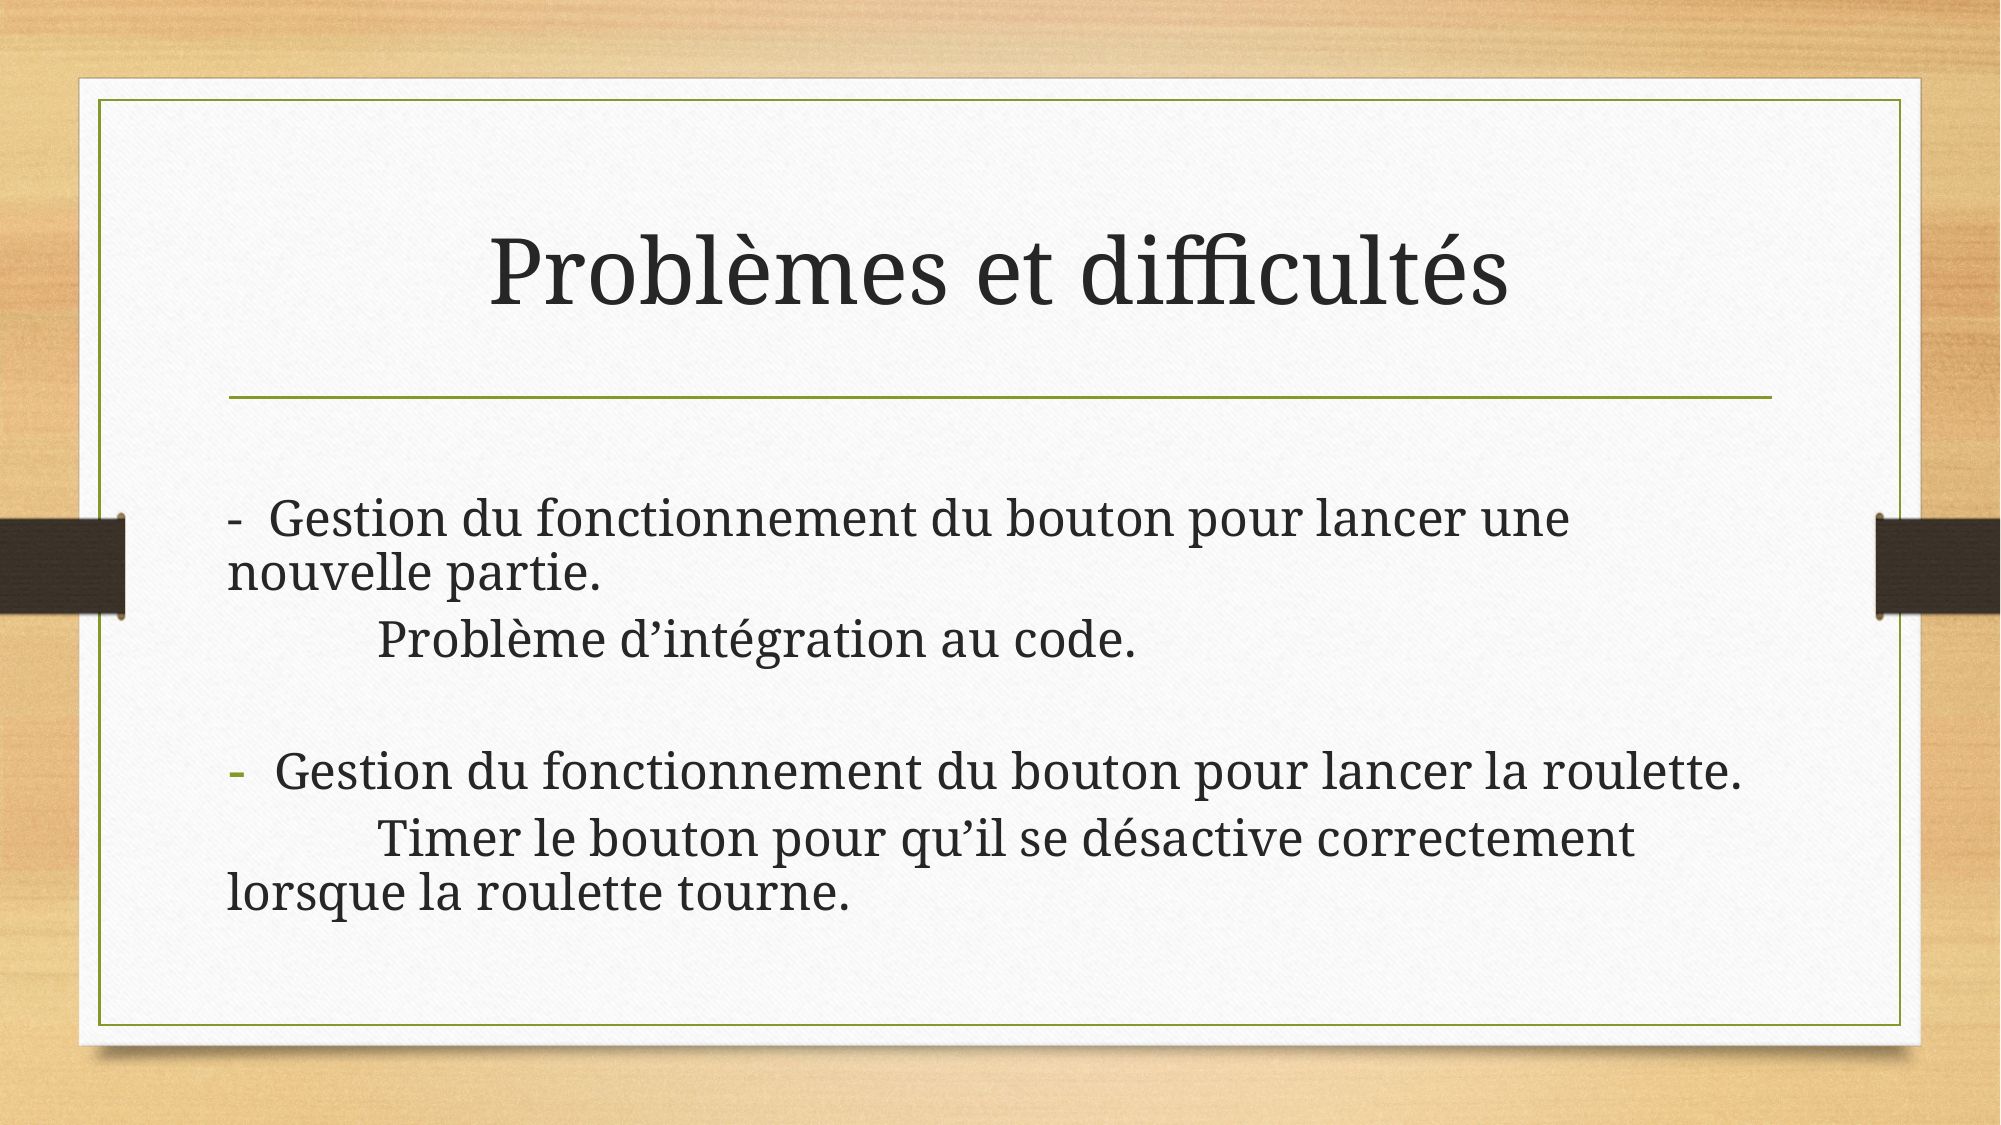

# Problèmes et difficultés
- Gestion du fonctionnement du bouton pour lancer une nouvelle partie.
 		Problème d’intégration au code.
Gestion du fonctionnement du bouton pour lancer la roulette.
		Timer le bouton pour qu’il se désactive correctement lorsque la roulette tourne.